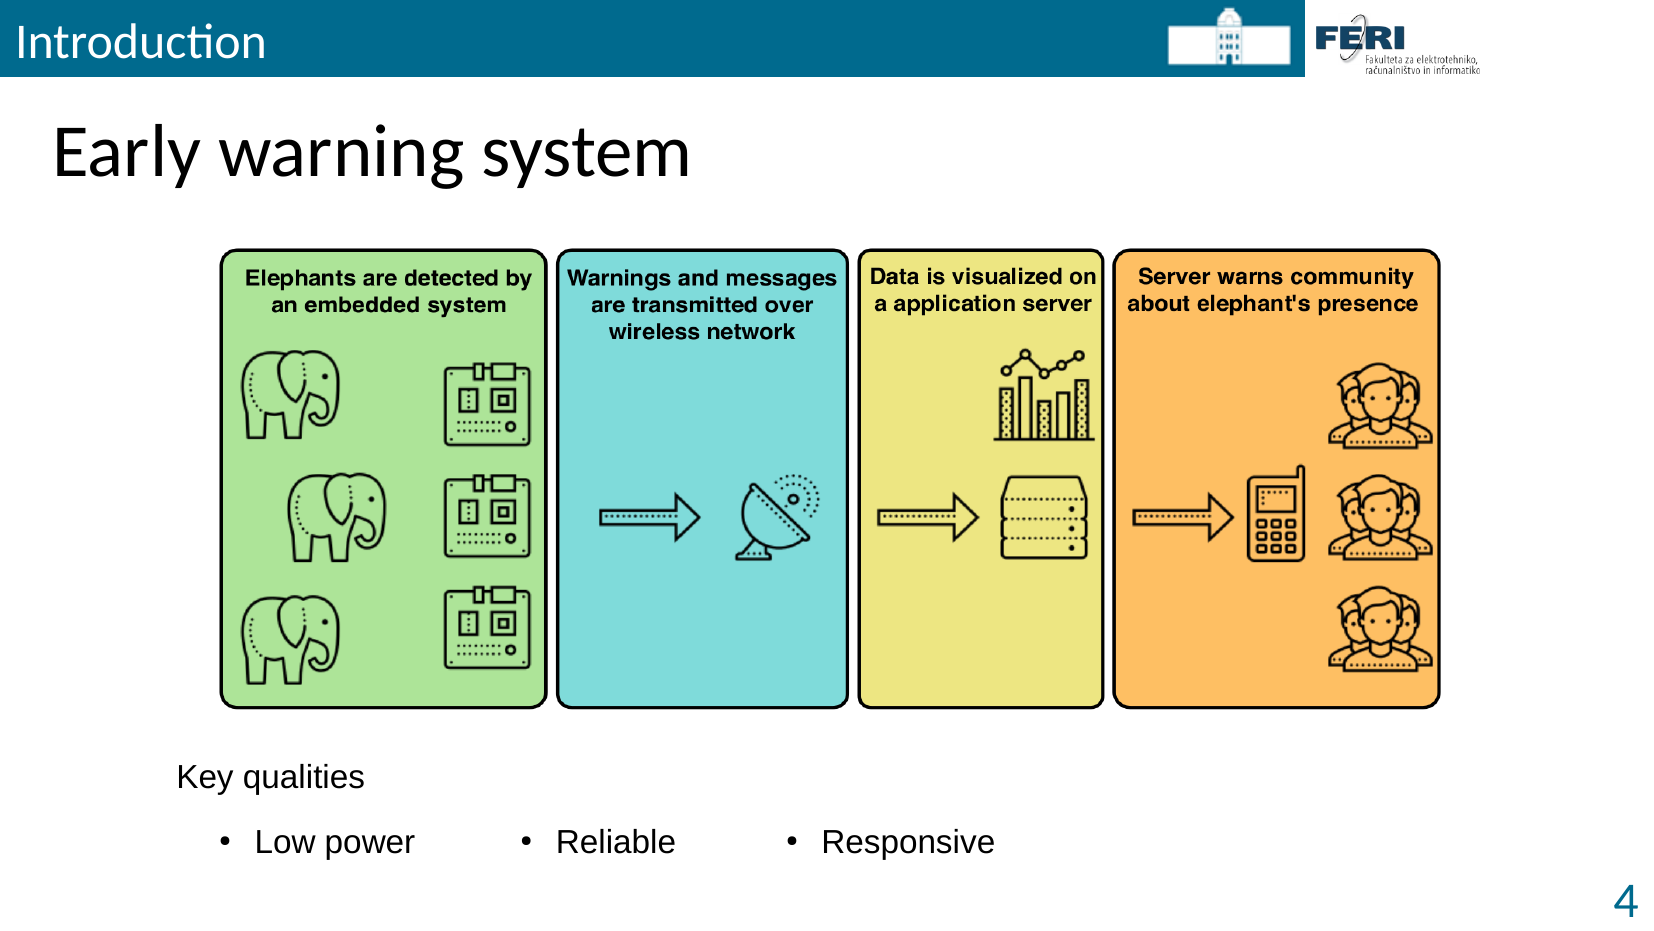

Introduction
# Early warning system
Key qualities
Low power
Reliable
Responsive